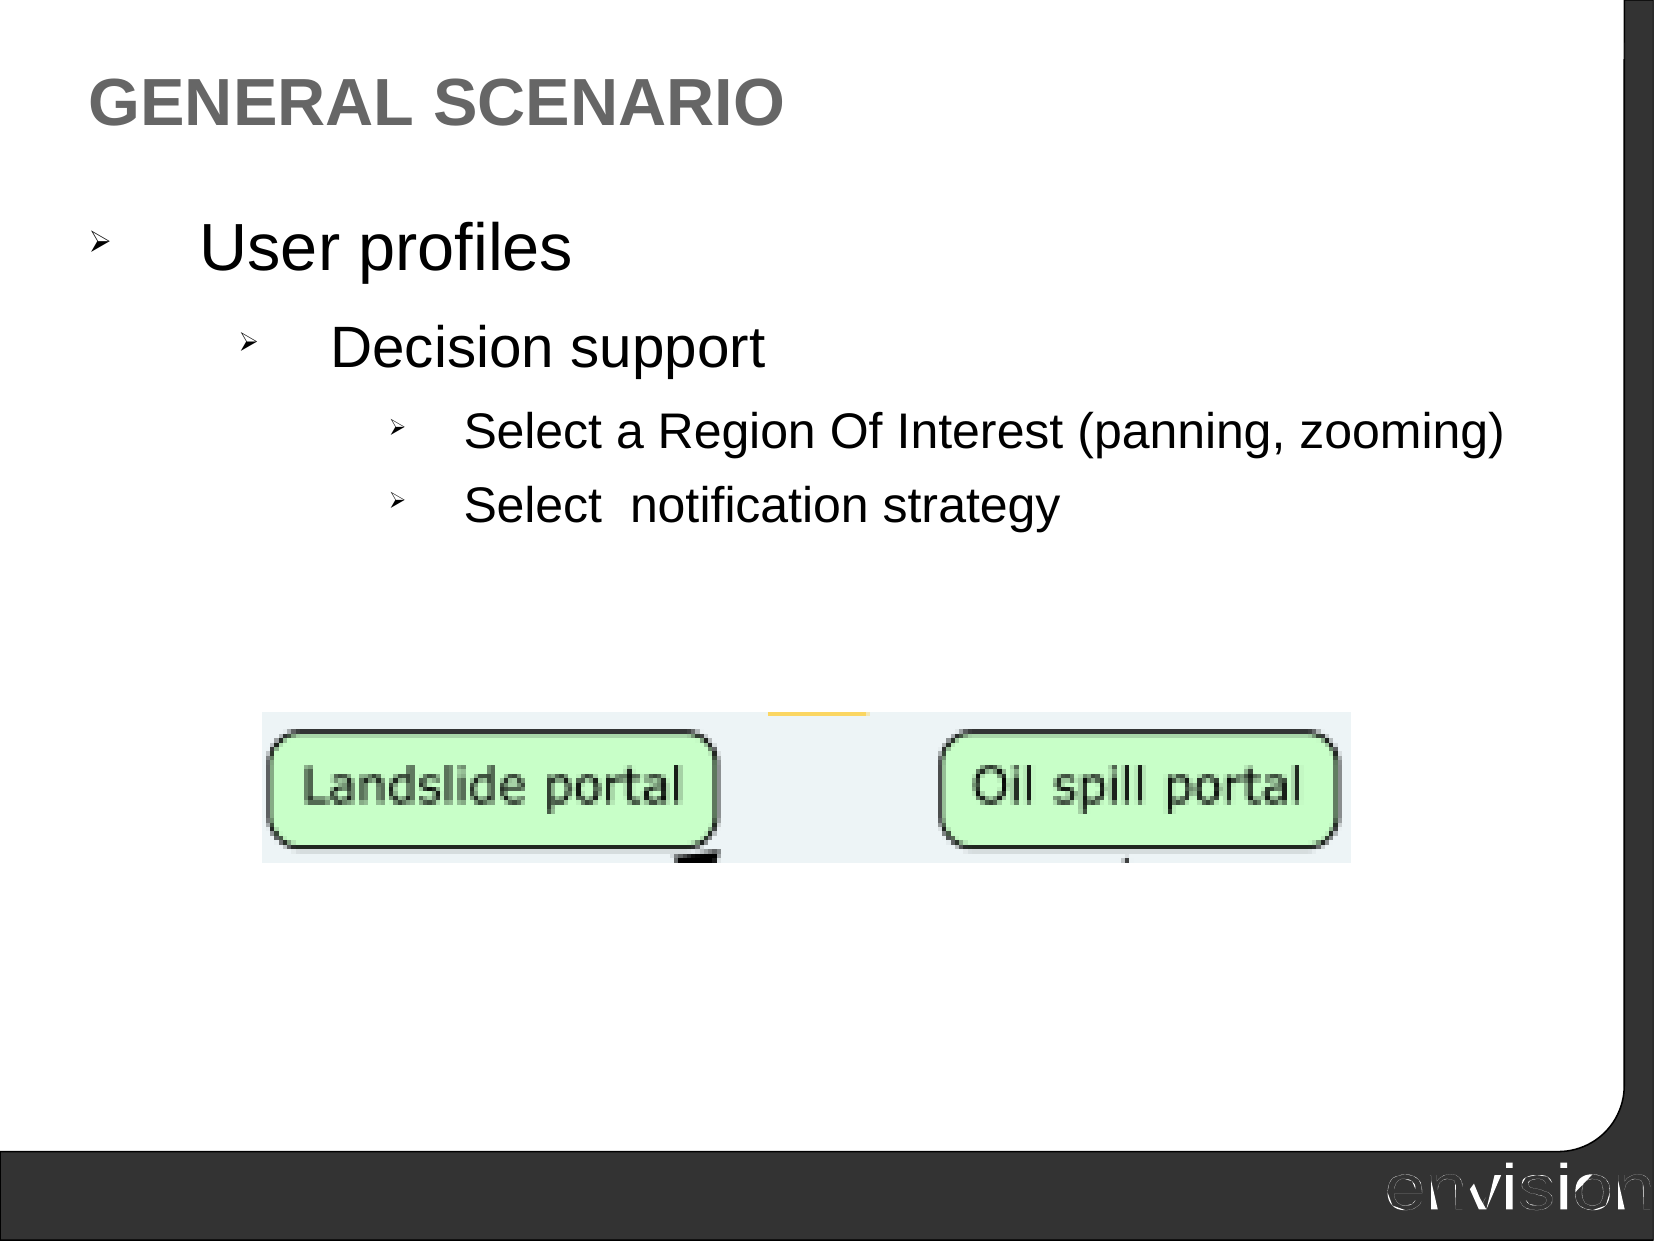

# GENERAL SCENARIO
User profiles
Decision support
Select a Region Of Interest (panning, zooming)
Select notification strategy